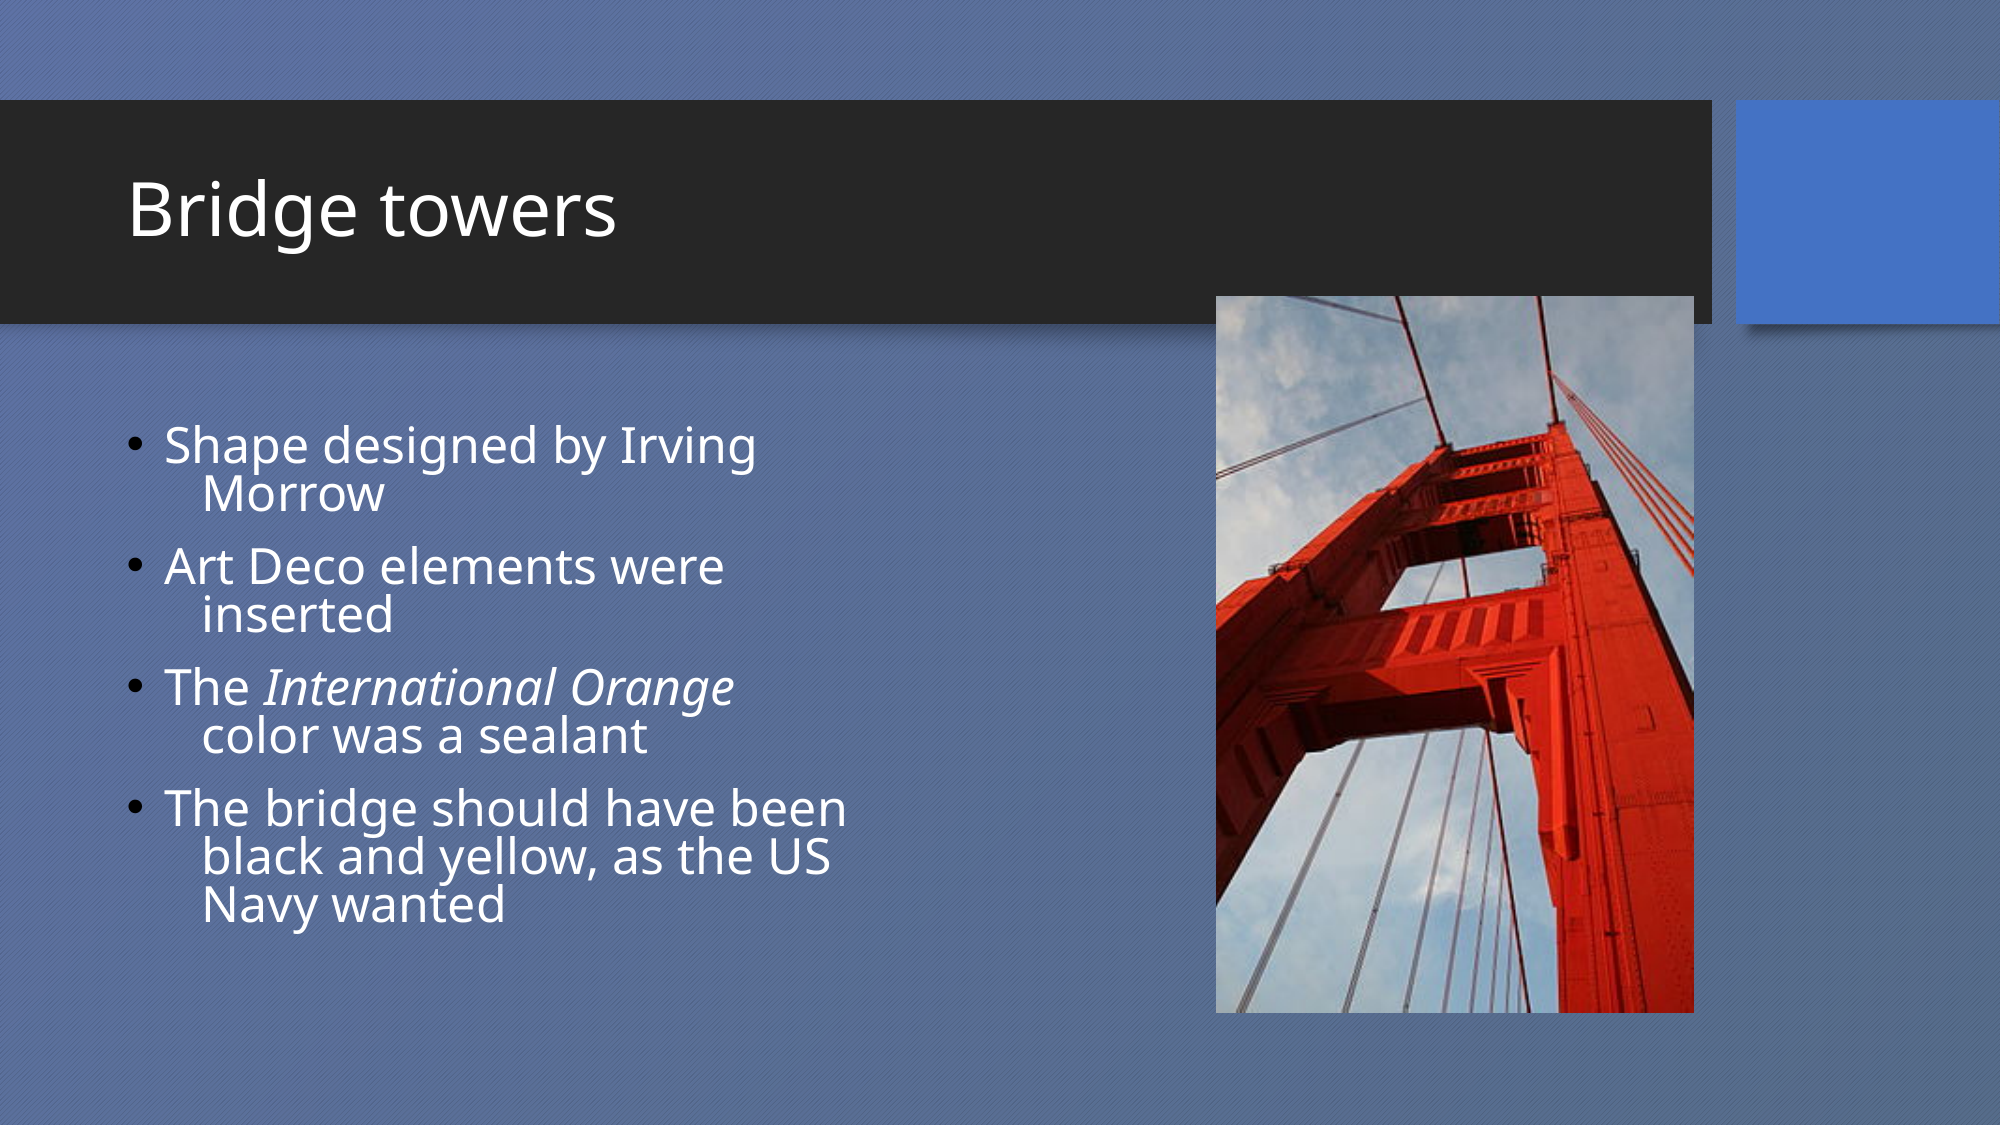

# Bridge towers
Shape designed by Irving Morrow
Art Deco elements were inserted
The International Orange color was a sealant
The bridge should have been black and yellow, as the US Navy wanted